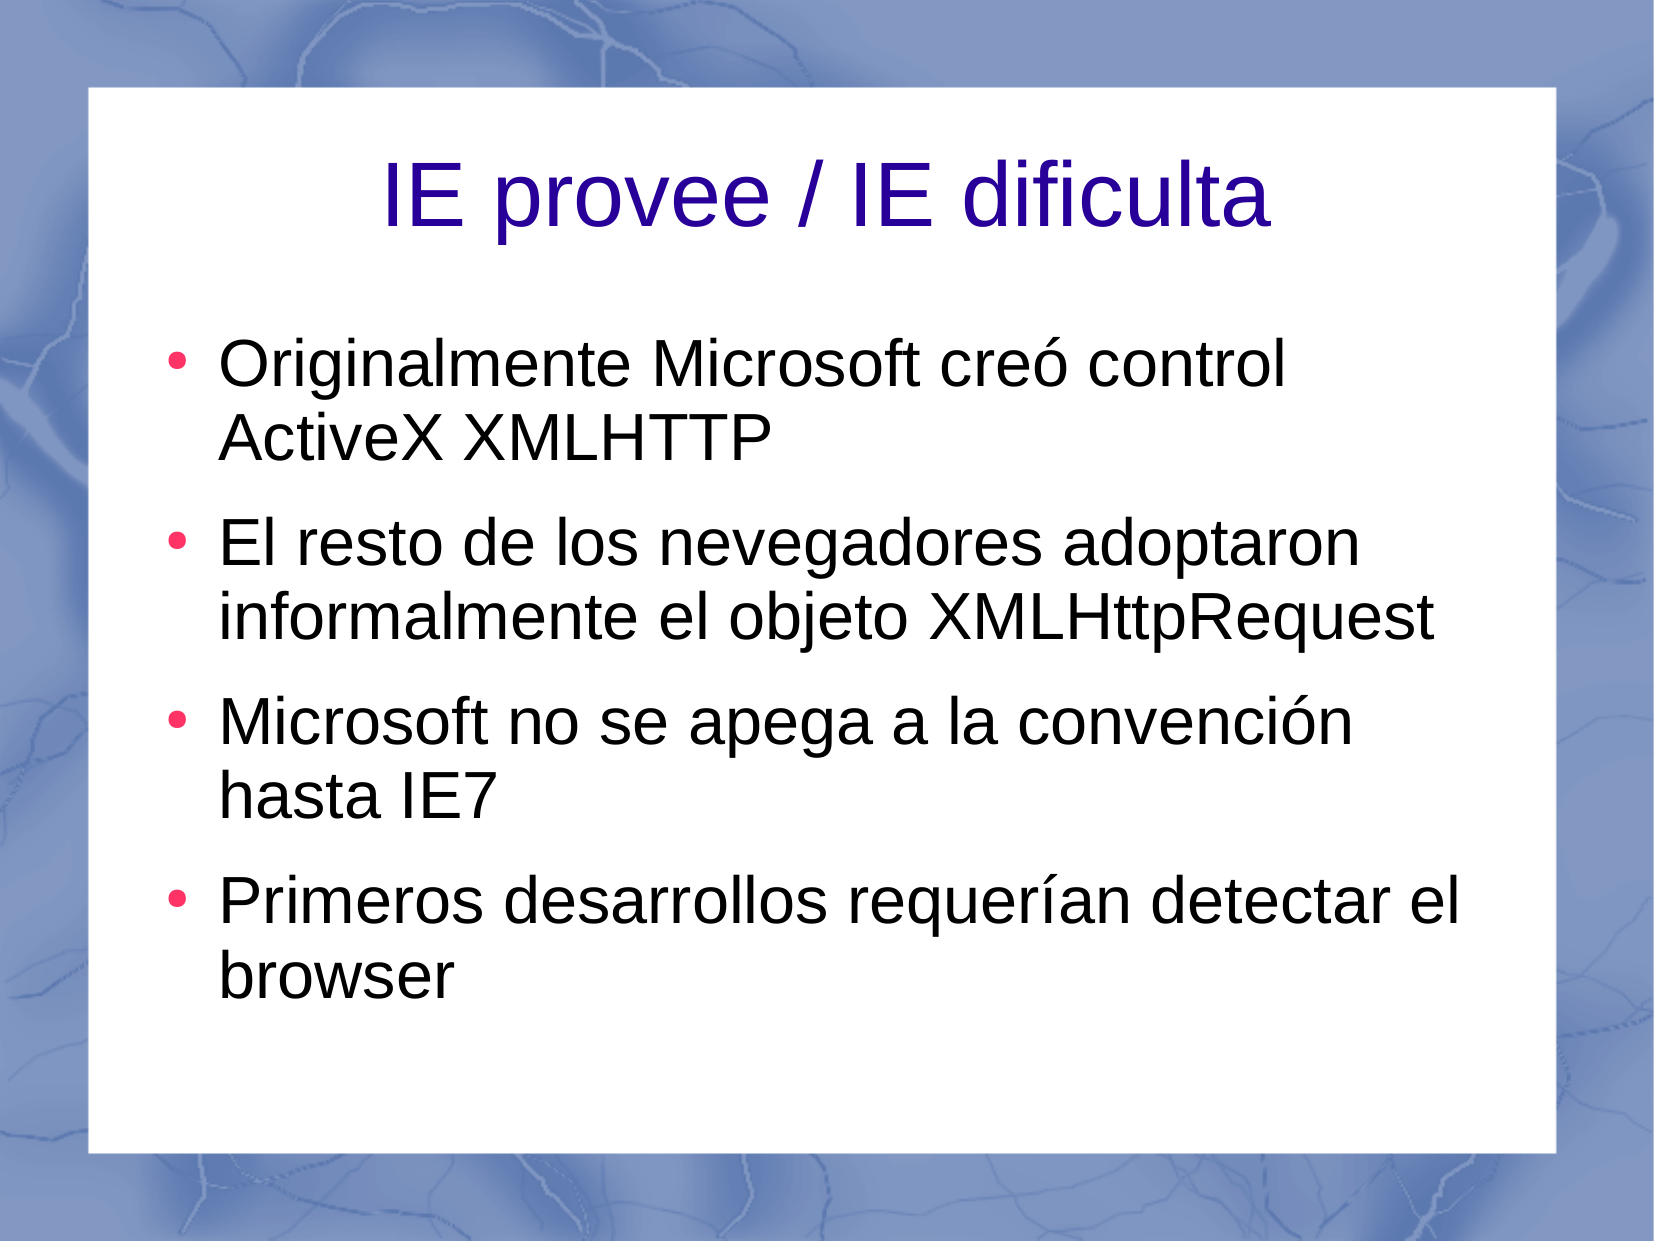

# IE provee / IE dificulta
Originalmente Microsoft creó control ActiveX XMLHTTP
El resto de los nevegadores adoptaron informalmente el objeto XMLHttpRequest
Microsoft no se apega a la convención hasta IE7
Primeros desarrollos requerían detectar el browser